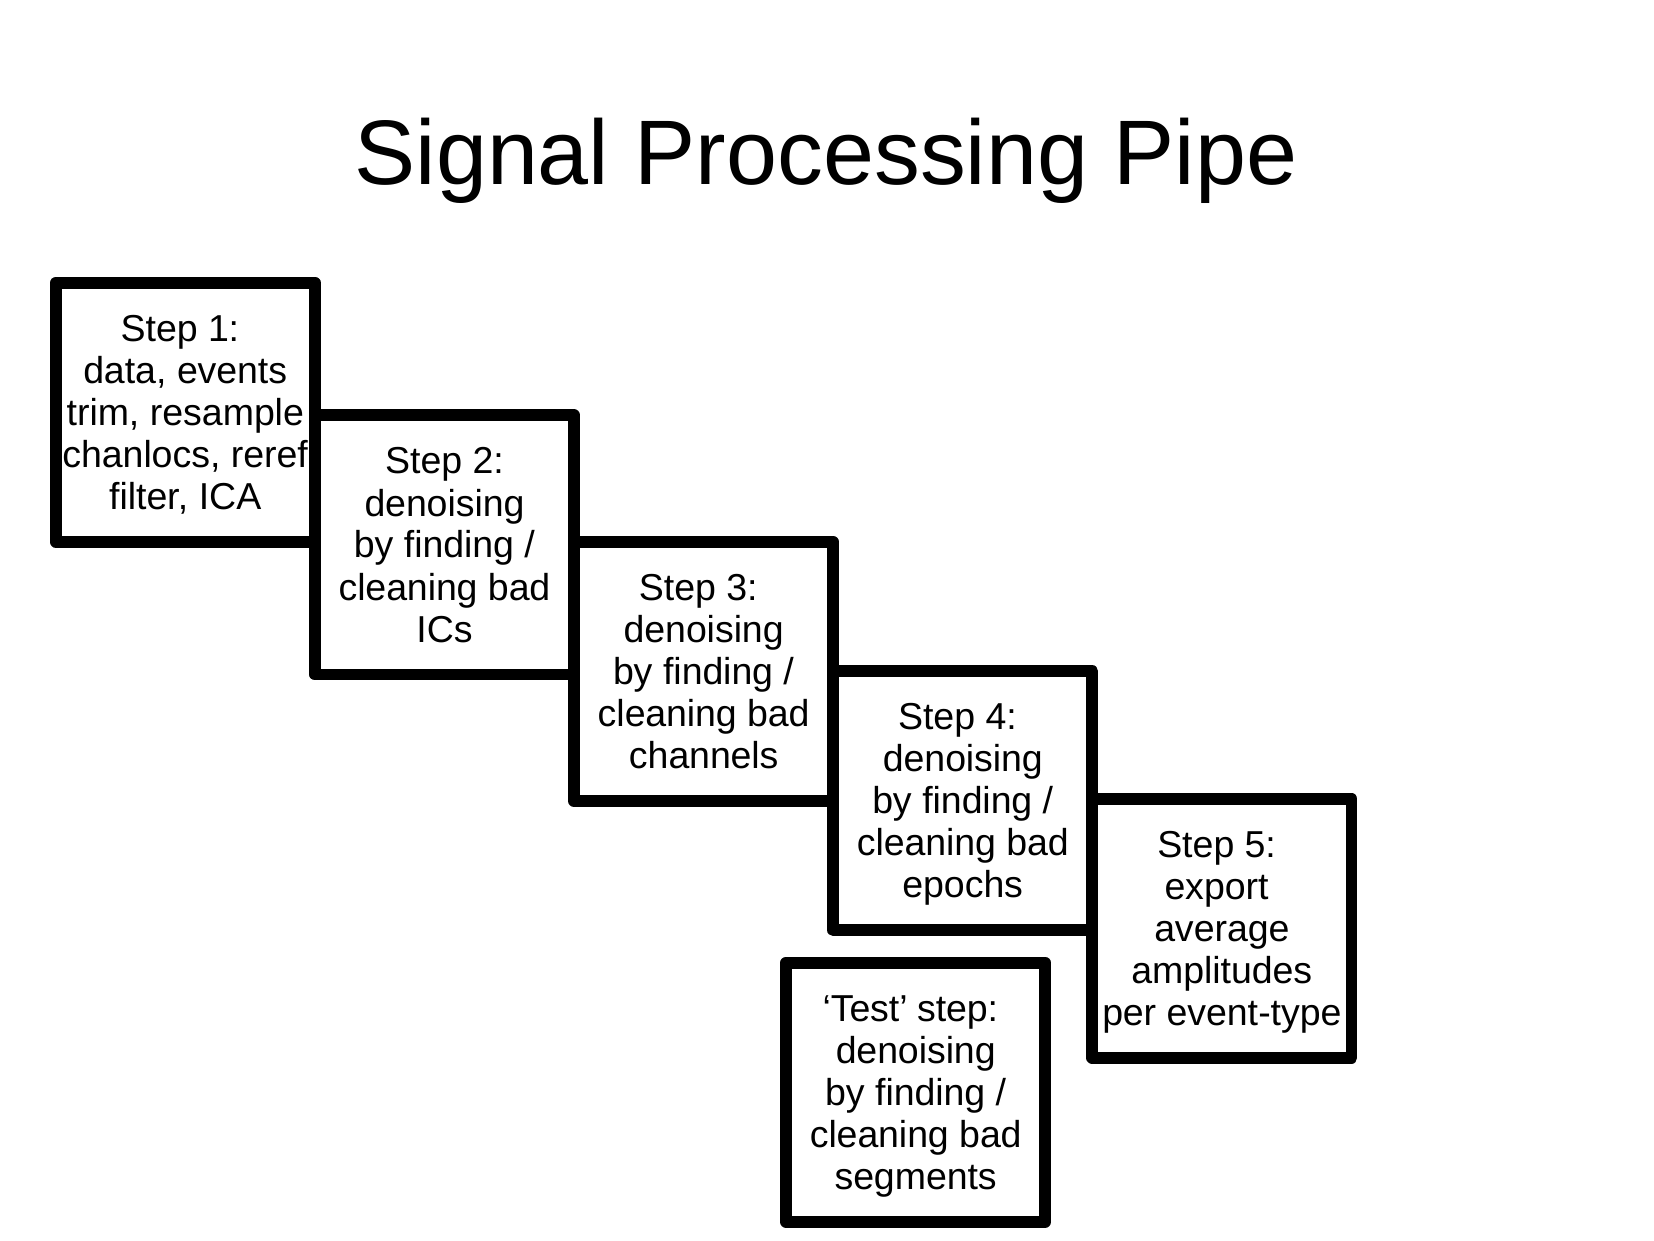

# Signal Processing Pipe
Step 1:
data, events
trim, resample
chanlocs, reref
filter, ICA
Step 2:
denoising
by finding /
cleaning bad
ICs
Step 3:
denoising
by finding /
cleaning bad
channels
Step 4:
denoising
by finding /
cleaning bad
epochs
Step 5:
export
average
amplitudes
per event-type
‘Test’ step:
denoising
by finding /
cleaning bad
segments